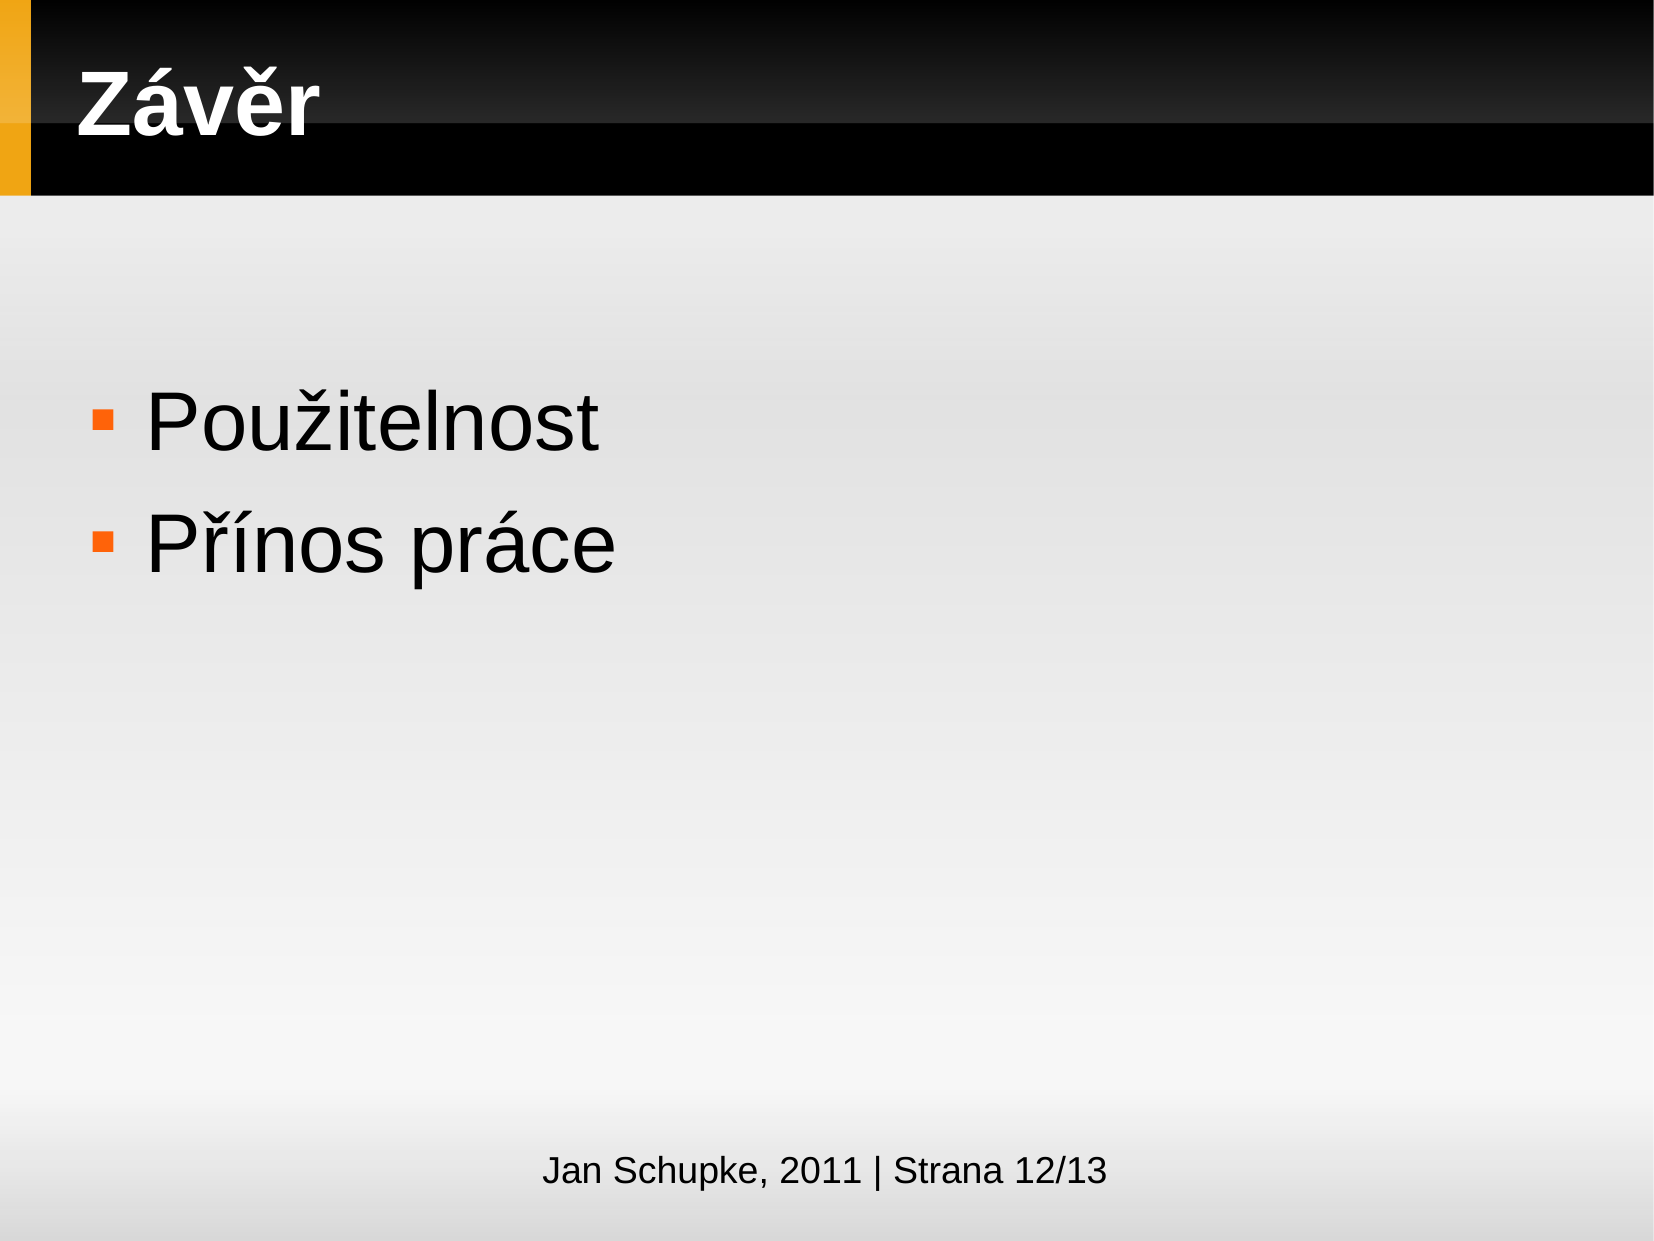

# Závěr
Použitelnost
Přínos práce
Jan Schupke, 2011 | Strana /13